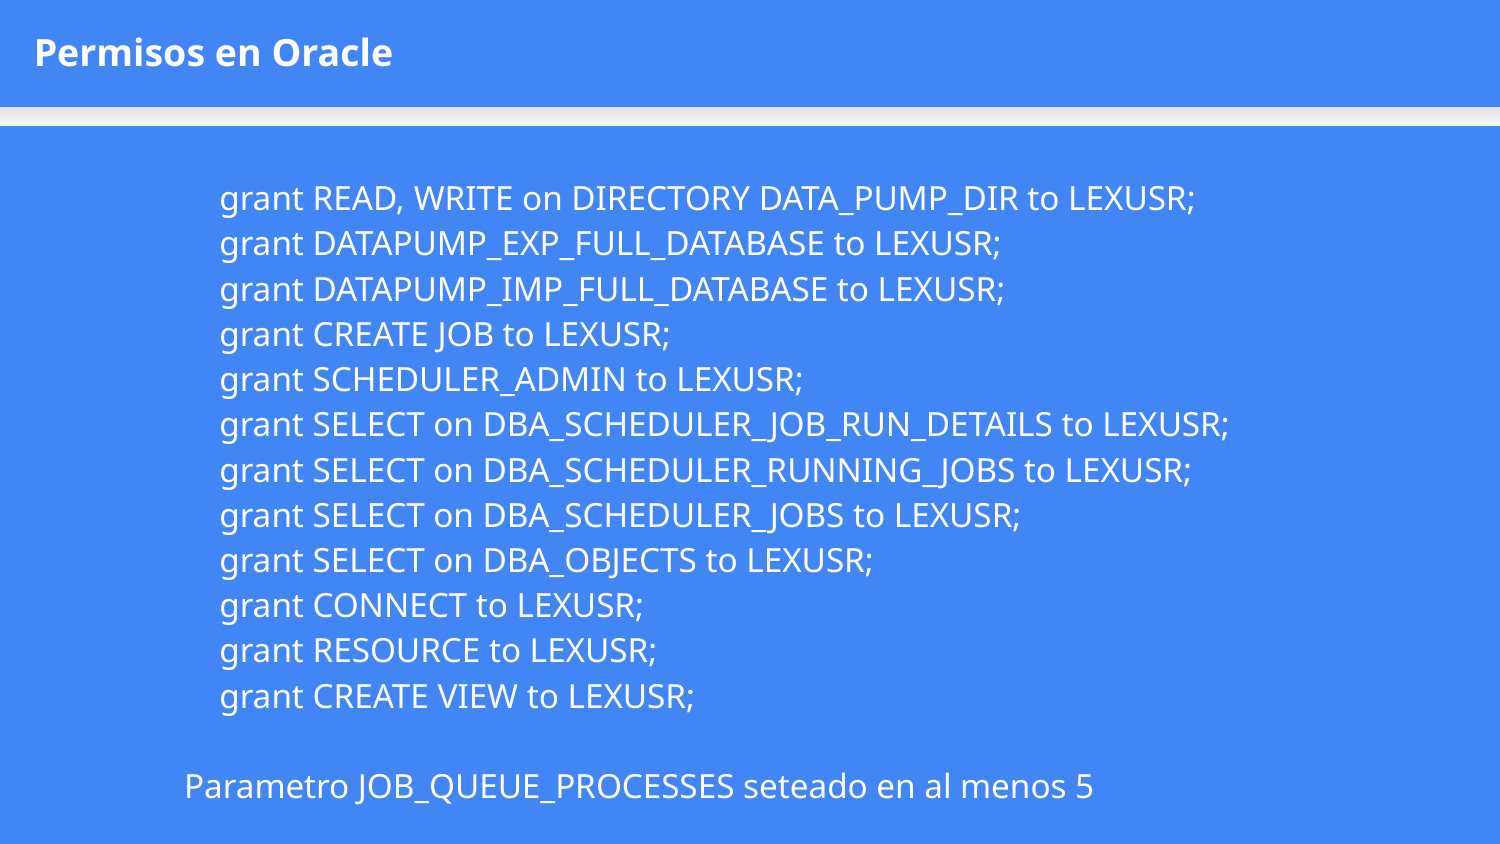

# Permisos en Oracle
 grant READ, WRITE on DIRECTORY DATA_PUMP_DIR to LEXUSR;
 grant DATAPUMP_EXP_FULL_DATABASE to LEXUSR;
 grant DATAPUMP_IMP_FULL_DATABASE to LEXUSR;
 grant CREATE JOB to LEXUSR;
 grant SCHEDULER_ADMIN to LEXUSR;
 grant SELECT on DBA_SCHEDULER_JOB_RUN_DETAILS to LEXUSR;
 grant SELECT on DBA_SCHEDULER_RUNNING_JOBS to LEXUSR;
 grant SELECT on DBA_SCHEDULER_JOBS to LEXUSR;
 grant SELECT on DBA_OBJECTS to LEXUSR;
 grant CONNECT to LEXUSR;
 grant RESOURCE to LEXUSR;
 grant CREATE VIEW to LEXUSR;
Parametro JOB_QUEUE_PROCESSES seteado en al menos 5
 show parameter JOB_QUEUE_PROCESSES